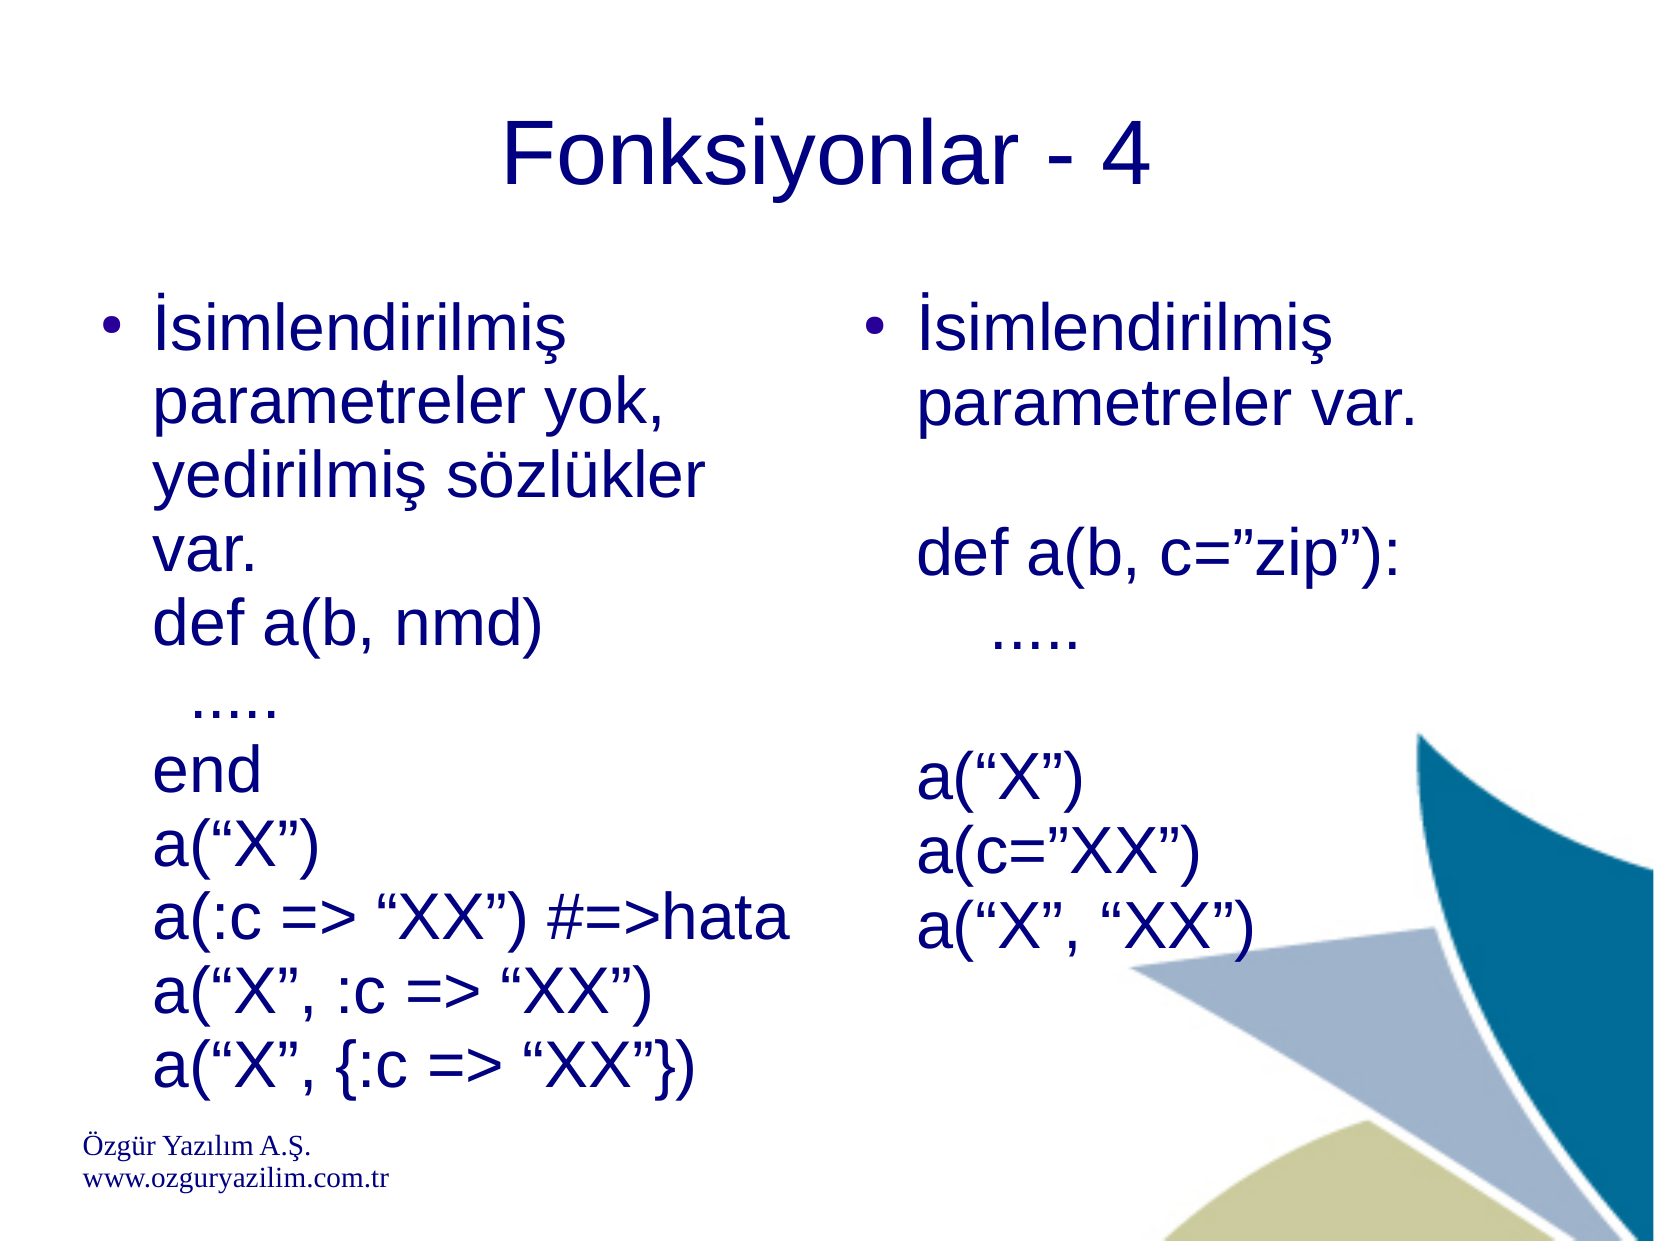

# Fonksiyonlar - 4
İsimlendirilmiş parametreler yok, yedirilmiş sözlükler var.
def a(b, nmd)
 .....
end
a(“X”)
a(:c => “XX”) #=>hata
a(“X”, :c => “XX”)
a(“X”, {:c => “XX”})
İsimlendirilmiş parametreler var.
def a(b, c=”zip”):
	.....
a(“X”)
a(c=”XX”)
a(“X”, “XX”)